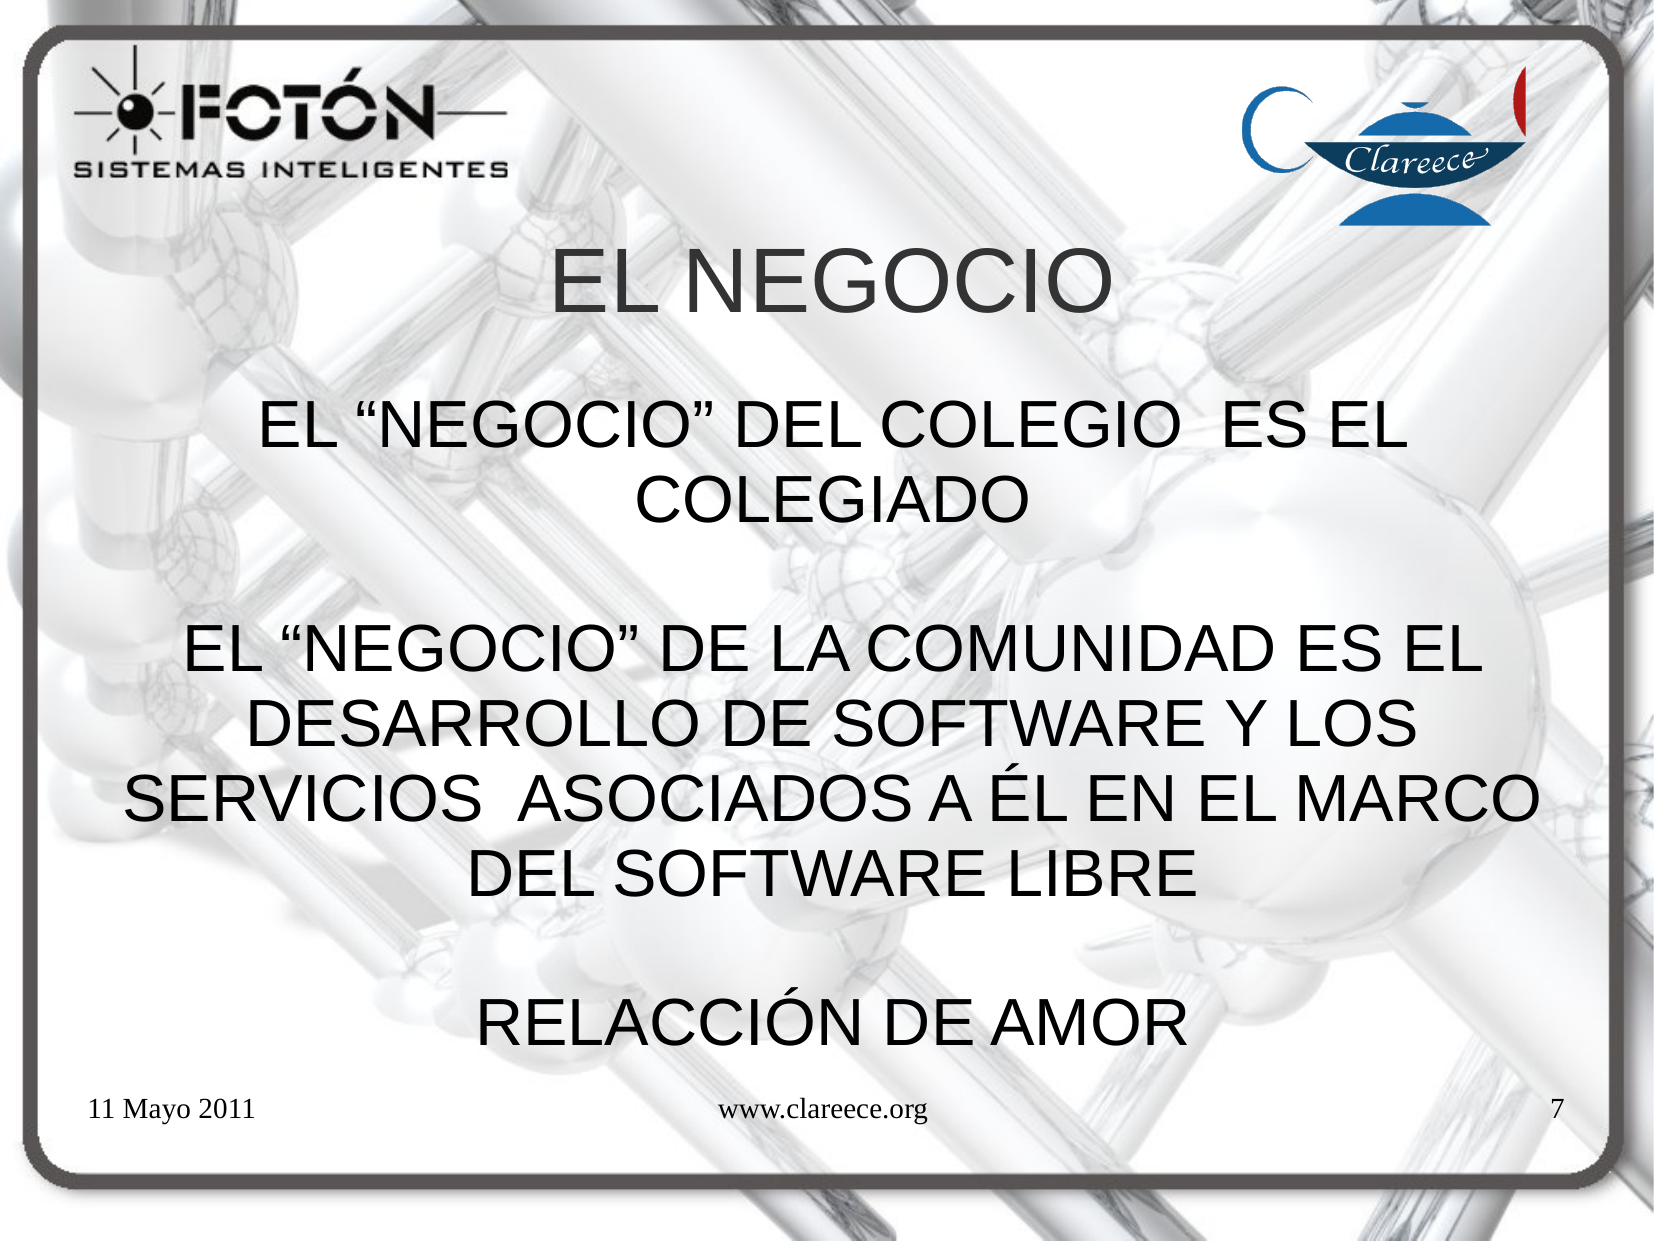

# EL NEGOCIO
EL “NEGOCIO” DEL COLEGIO ES EL COLEGIADO
EL “NEGOCIO” DE LA COMUNIDAD ES EL DESARROLLO DE SOFTWARE Y LOS SERVICIOS ASOCIADOS A ÉL EN EL MARCO DEL SOFTWARE LIBRE
RELACCIÓN DE AMOR
11 Mayo 2011
www.clareece.org
7